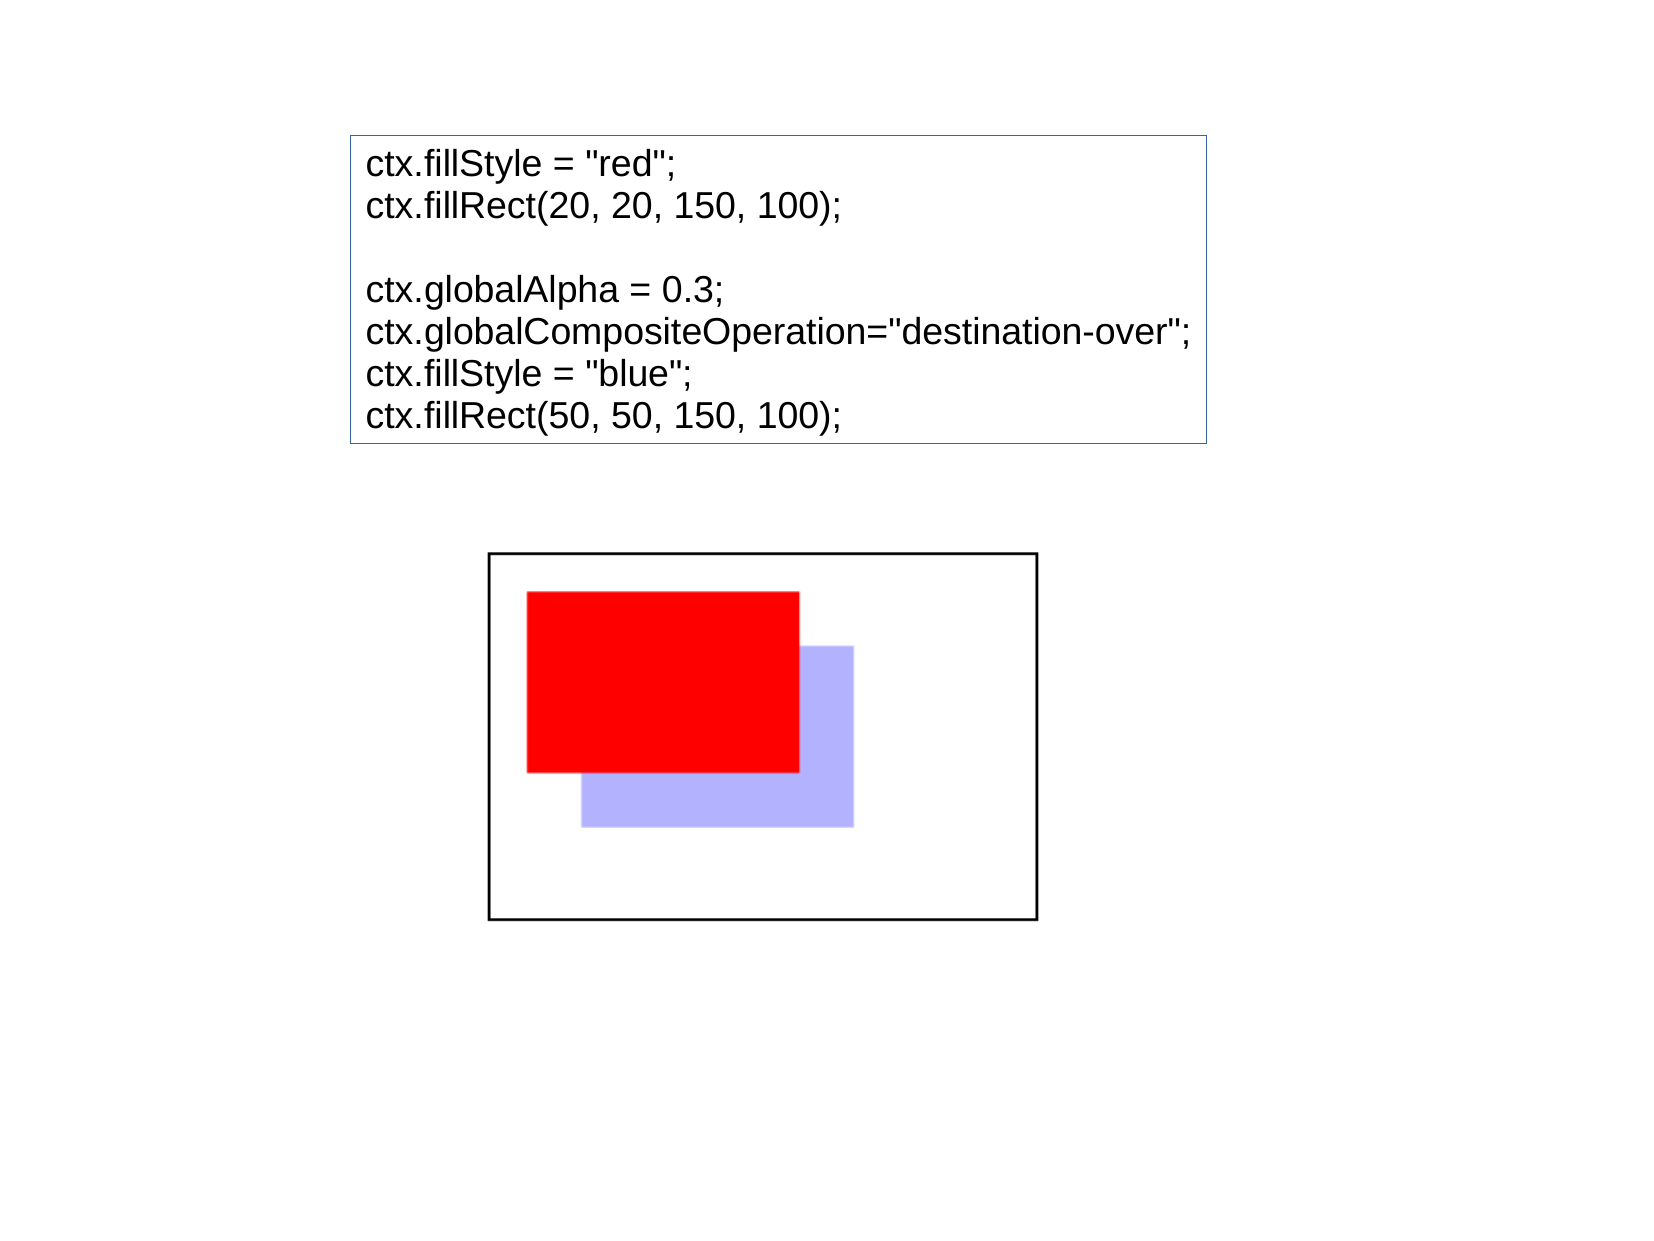

ctx.fillStyle = "red";
ctx.fillRect(20, 20, 150, 100);
ctx.globalAlpha = 0.3;
ctx.globalCompositeOperation="destination-over";
ctx.fillStyle = "blue";
ctx.fillRect(50, 50, 150, 100);